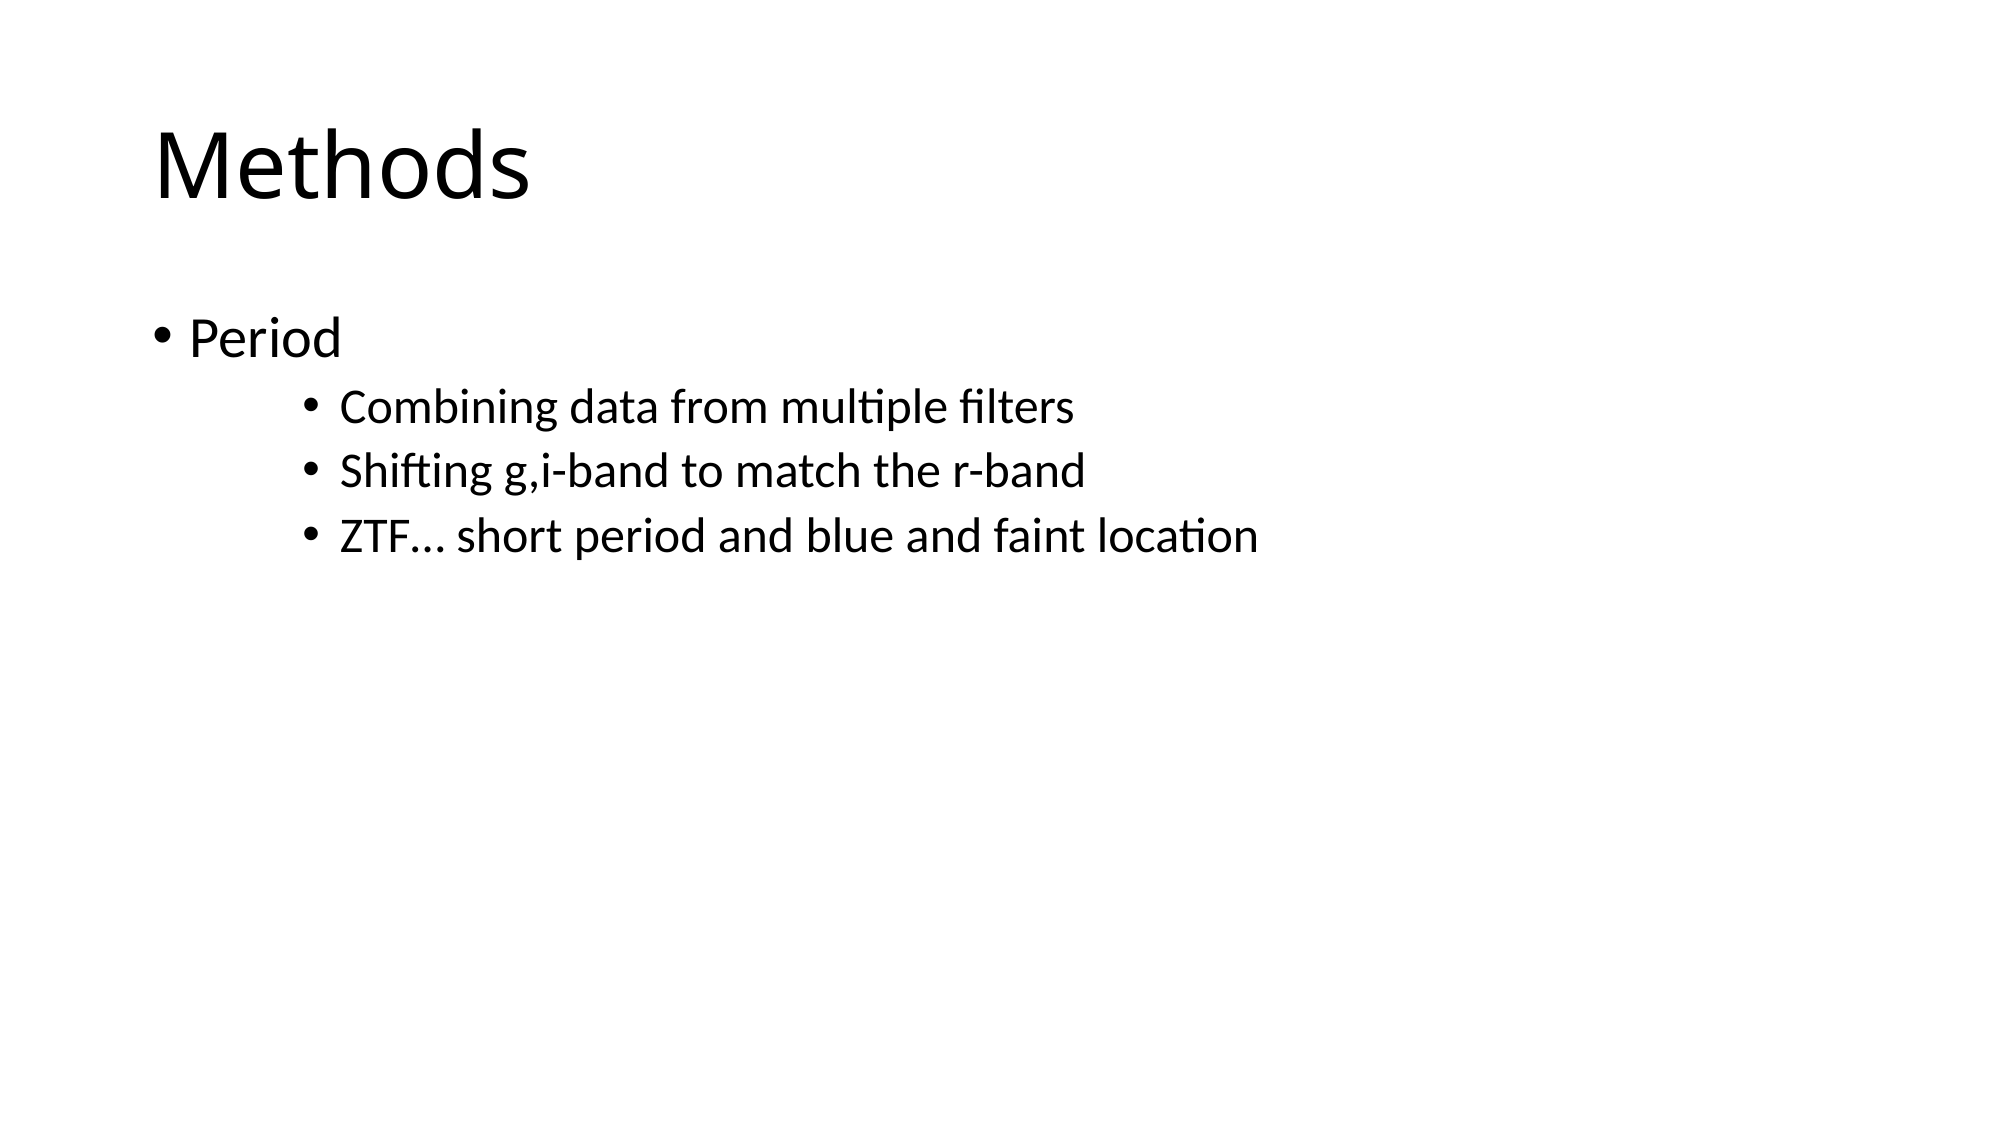

# Methods
Period
Combining data from multiple filters
Shifting g,i-band to match the r-band
ZTF… short period and blue and faint location